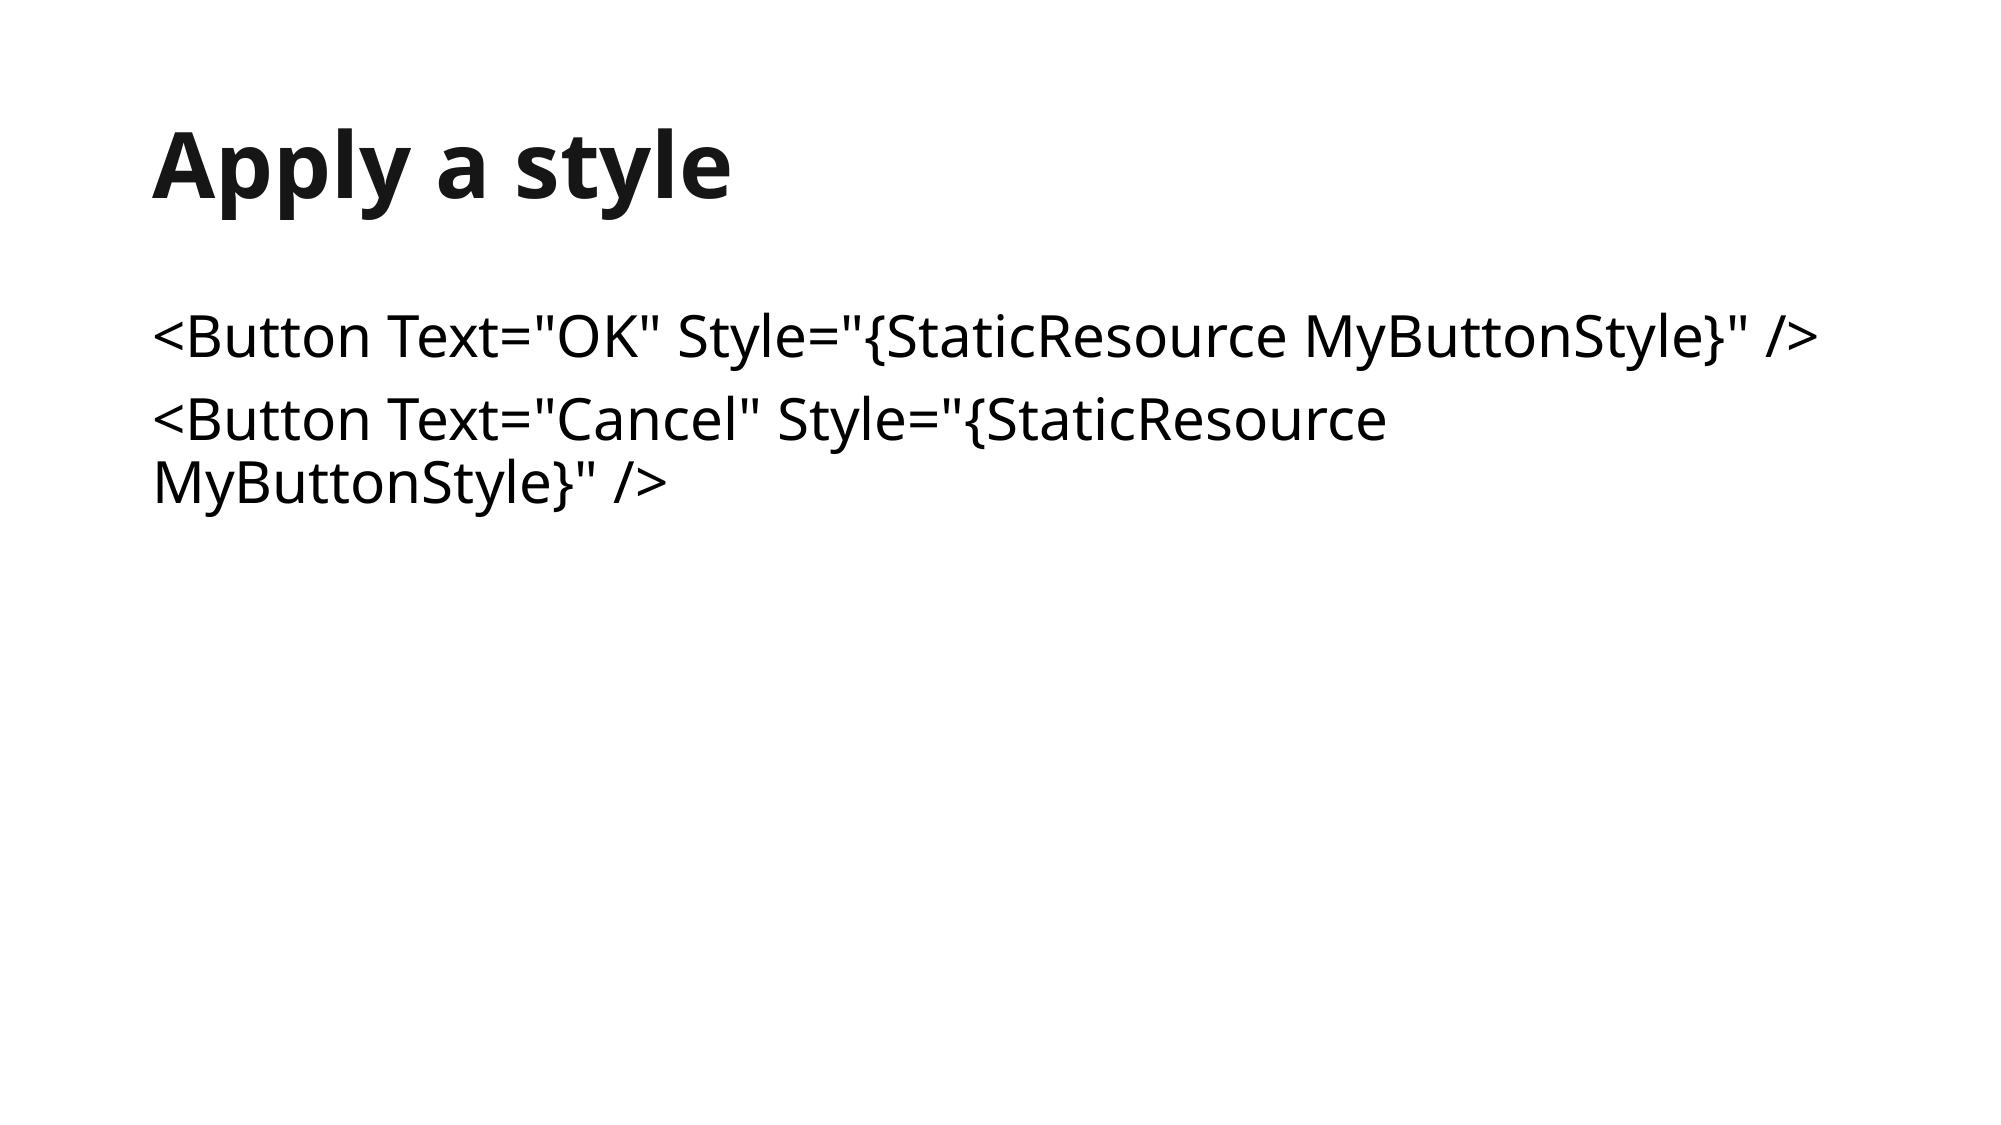

# Apply a style
<Button Text="OK" Style="{StaticResource MyButtonStyle}" />
<Button Text="Cancel" Style="{StaticResource MyButtonStyle}" />